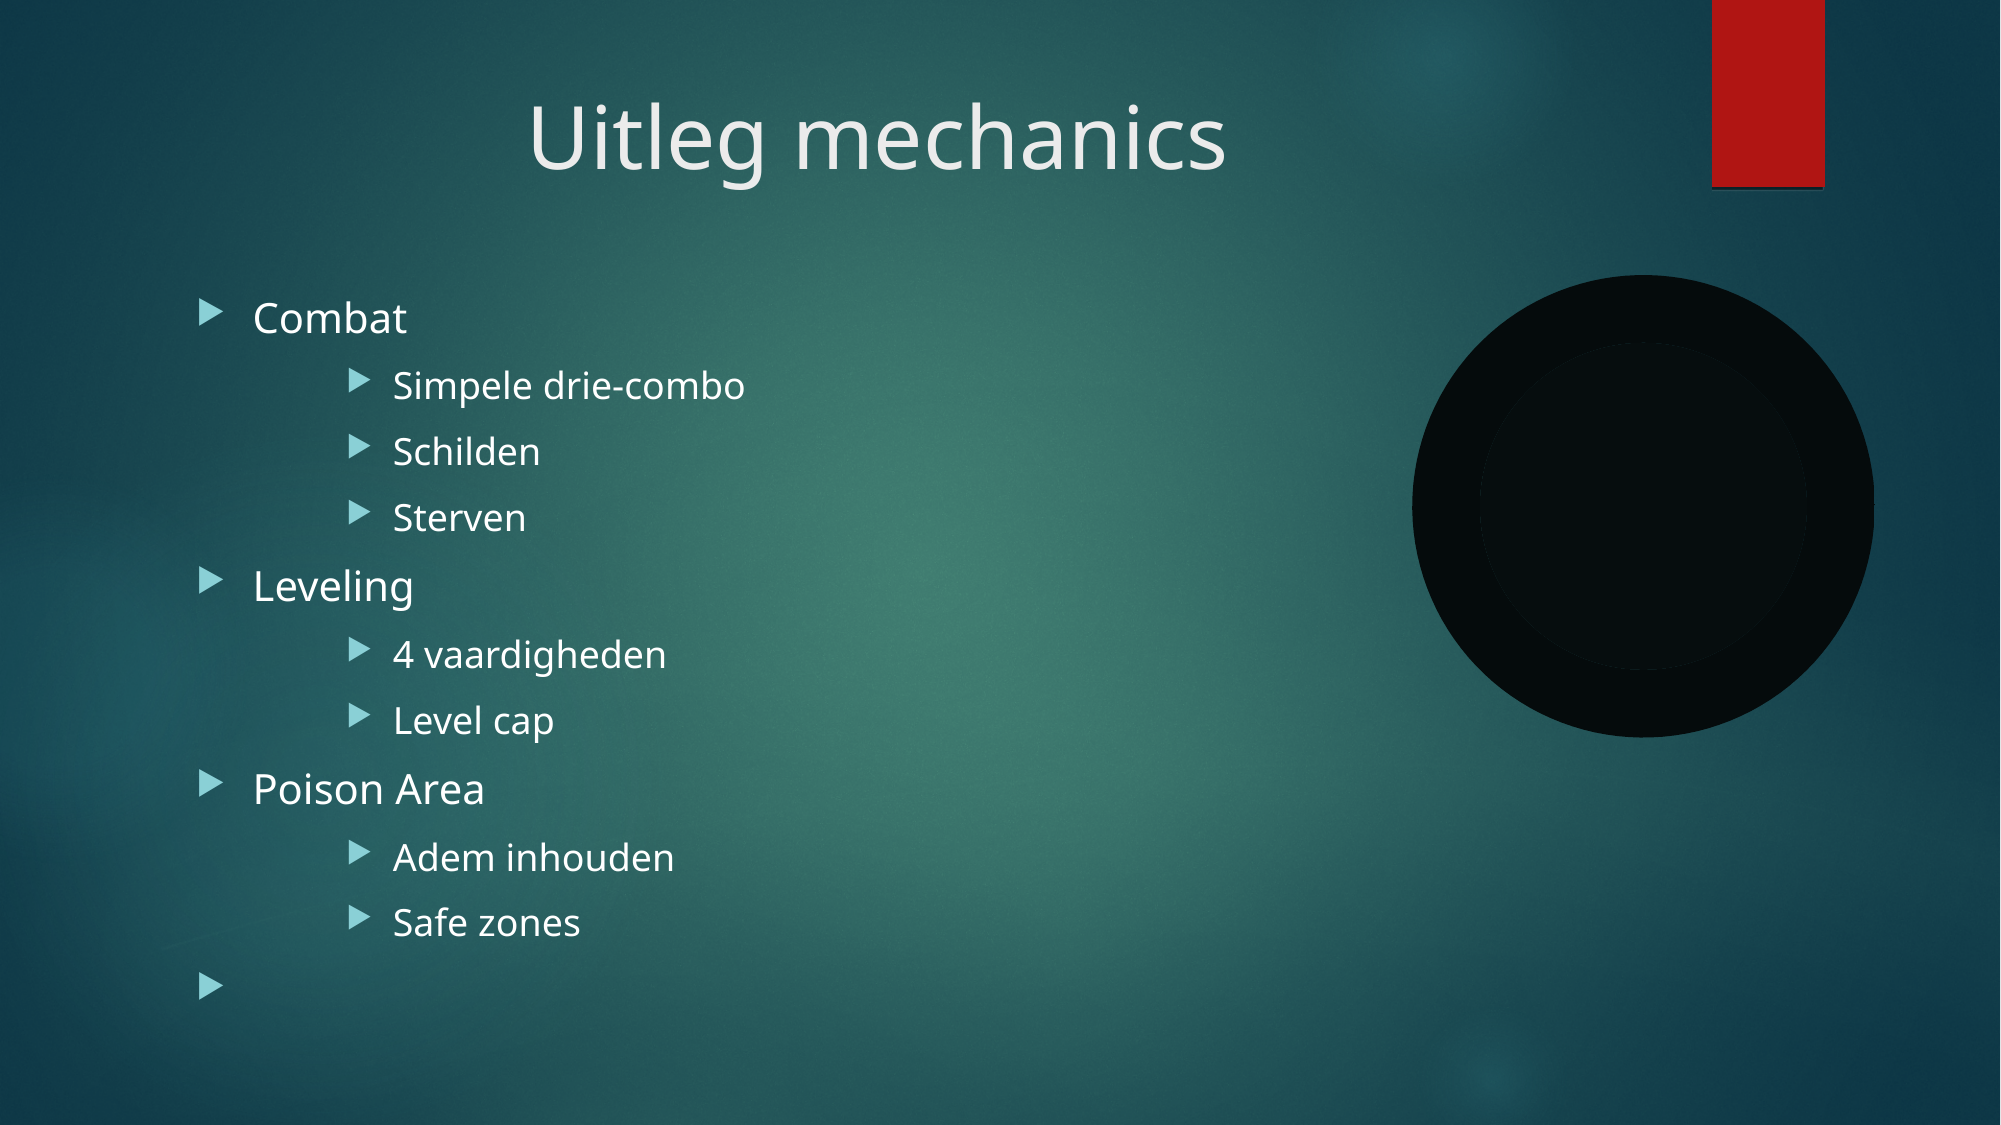

# Uitleg mechanics
Combat
Simpele drie-combo
Schilden
Sterven
Leveling
4 vaardigheden
Level cap
Poison Area
Adem inhouden
Safe zones